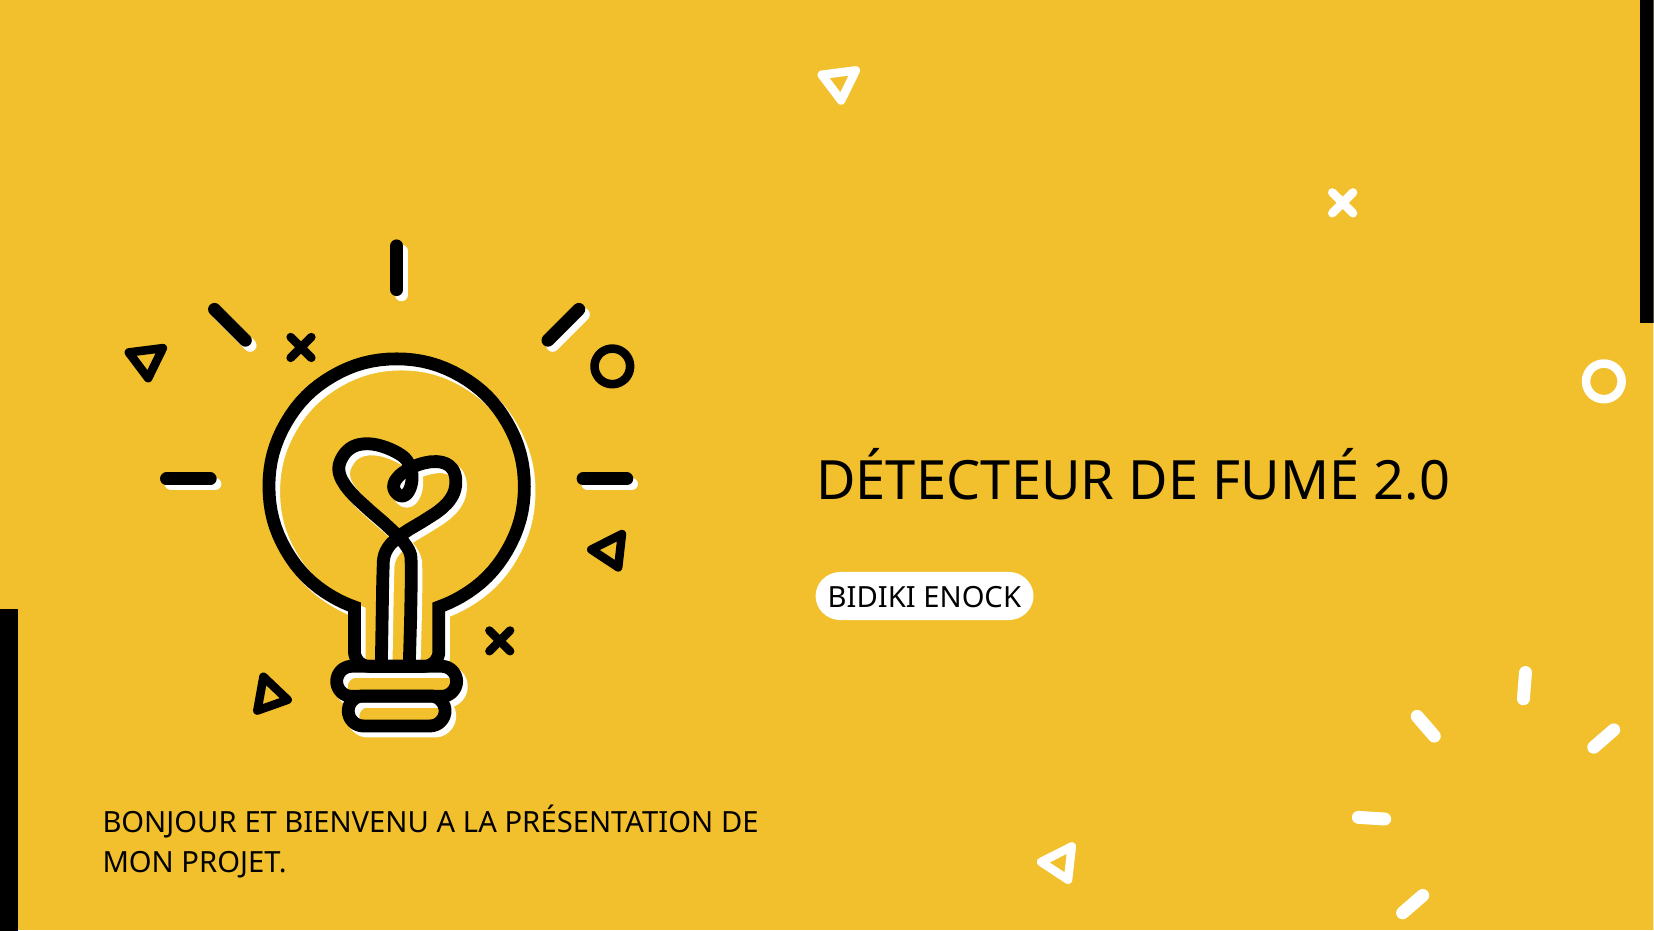

# DÉTECTEUR DE FUMÉ 2.0
BIDIKI ENOCK
BONJOUR ET BIENVENU A LA PRÉSENTATION DE MON PROJET.